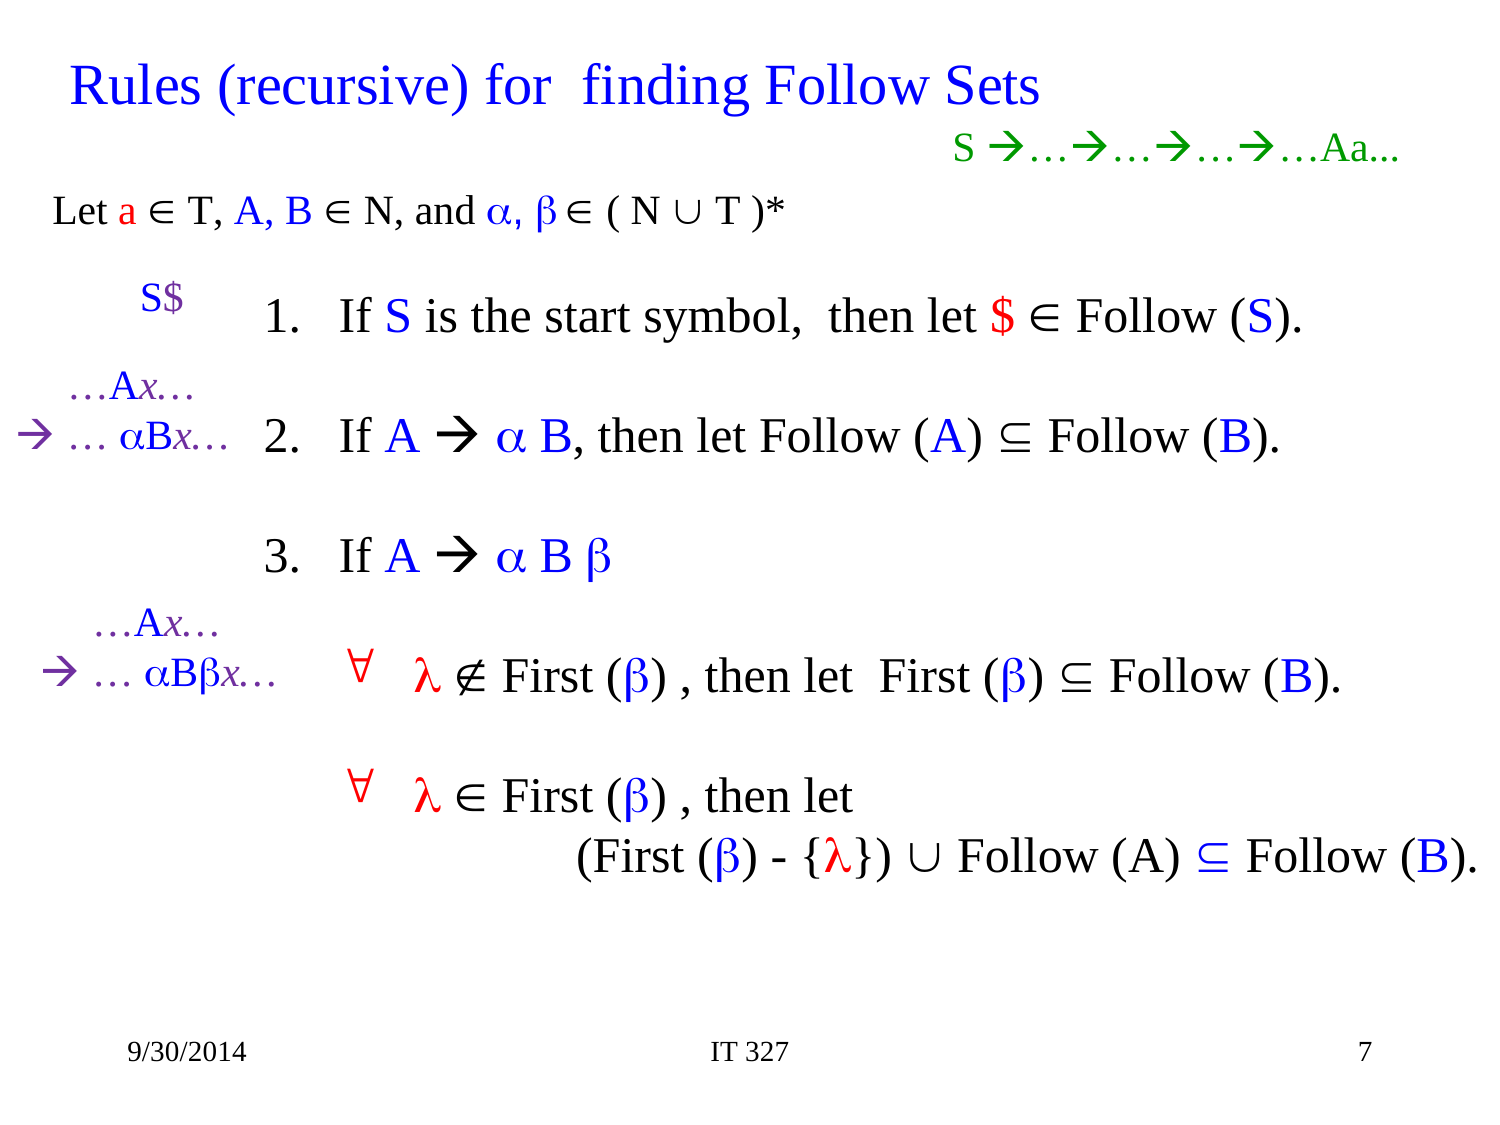

# Rules (recursive) for finding Follow Sets
S …………Aa...
Let a  T, A, B  N, and ,   ( N  T )*
S$
If S is the start symbol, then let $  Follow (S).
If A   B, then let Follow (A)  Follow (B).
If A   B 
  First () , then let First ()  Follow (B).
  First () , then let
		 (First () - {})  Follow (A)  Follow (B).
 …Ax…
 … Bx…
 …Ax…
 … Bx…
9/30/2014
IT 327